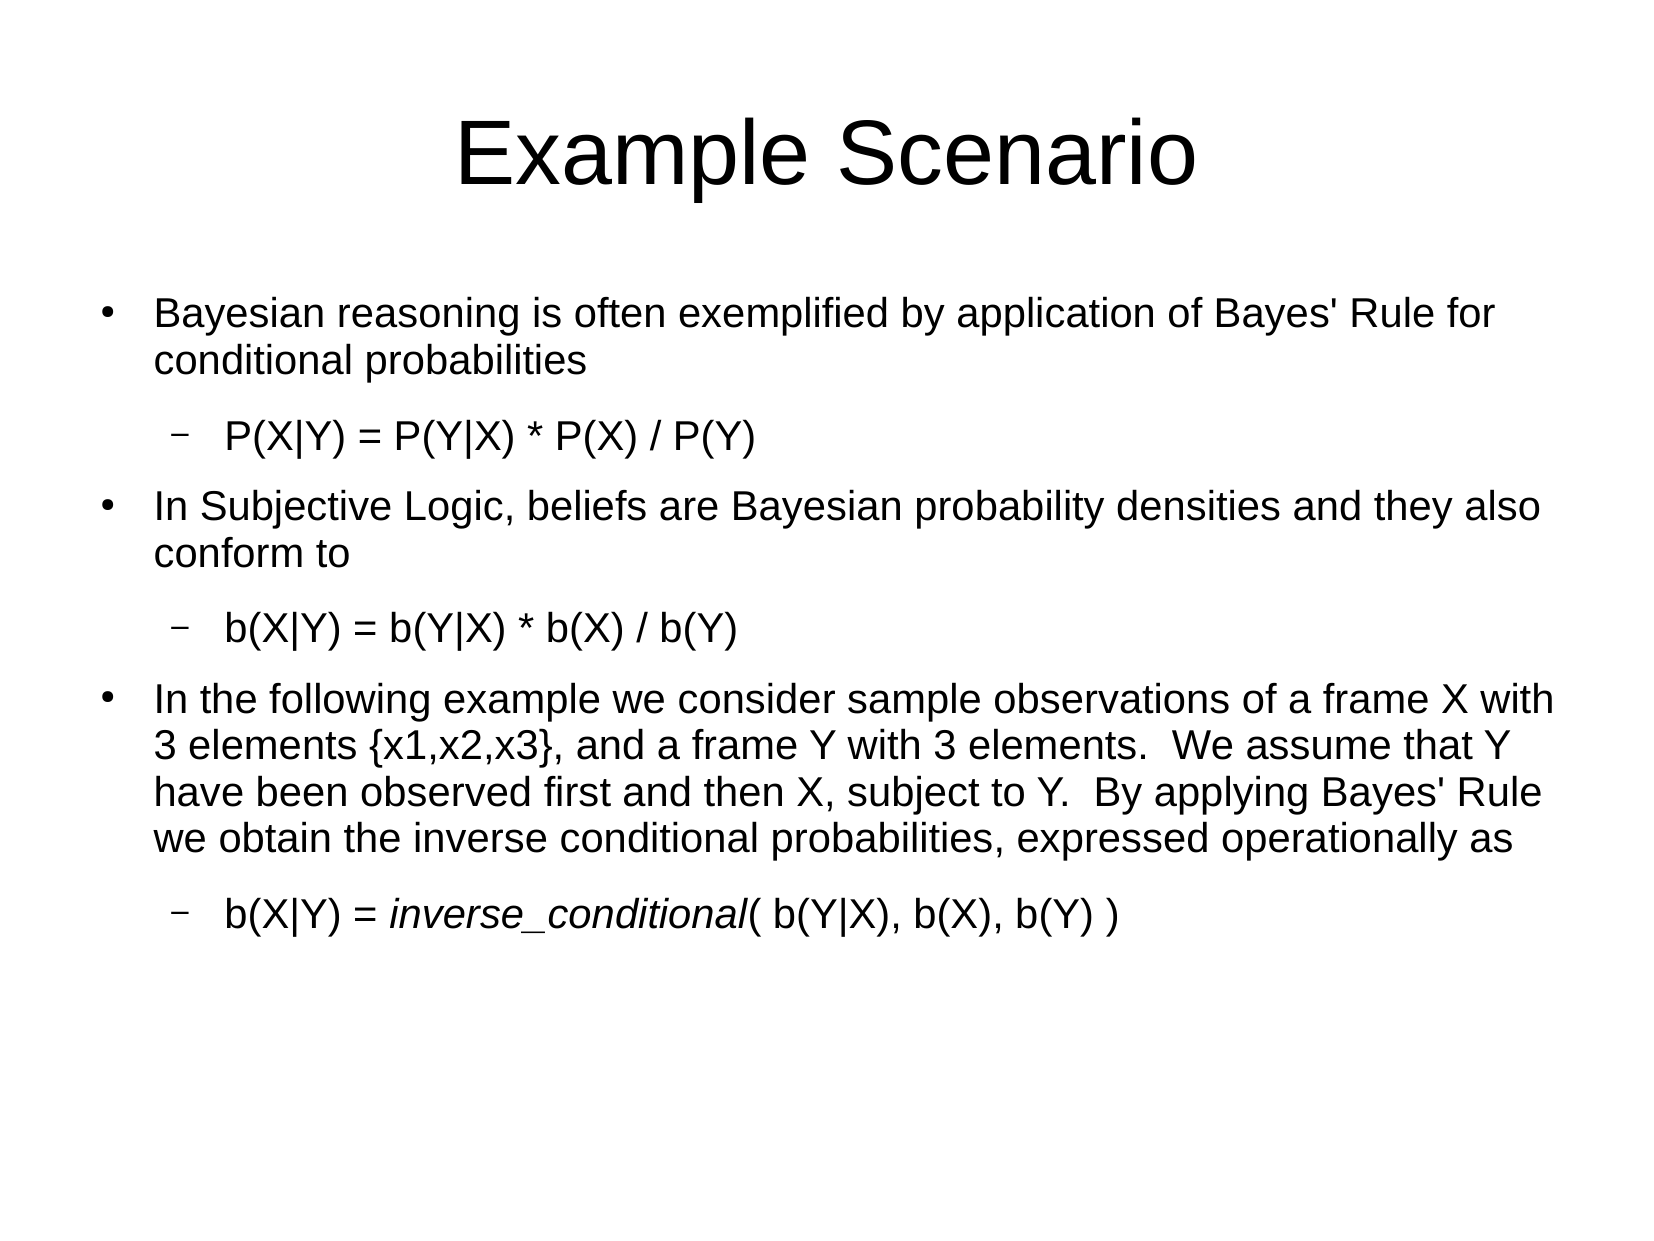

# Example Scenario
Bayesian reasoning is often exemplified by application of Bayes' Rule for conditional probabilities
P(X|Y) = P(Y|X) * P(X) / P(Y)
In Subjective Logic, beliefs are Bayesian probability densities and they also conform to
b(X|Y) = b(Y|X) * b(X) / b(Y)
In the following example we consider sample observations of a frame X with 3 elements {x1,x2,x3}, and a frame Y with 3 elements. We assume that Y have been observed first and then X, subject to Y. By applying Bayes' Rule we obtain the inverse conditional probabilities, expressed operationally as
b(X|Y) = inverse_conditional( b(Y|X), b(X), b(Y) )